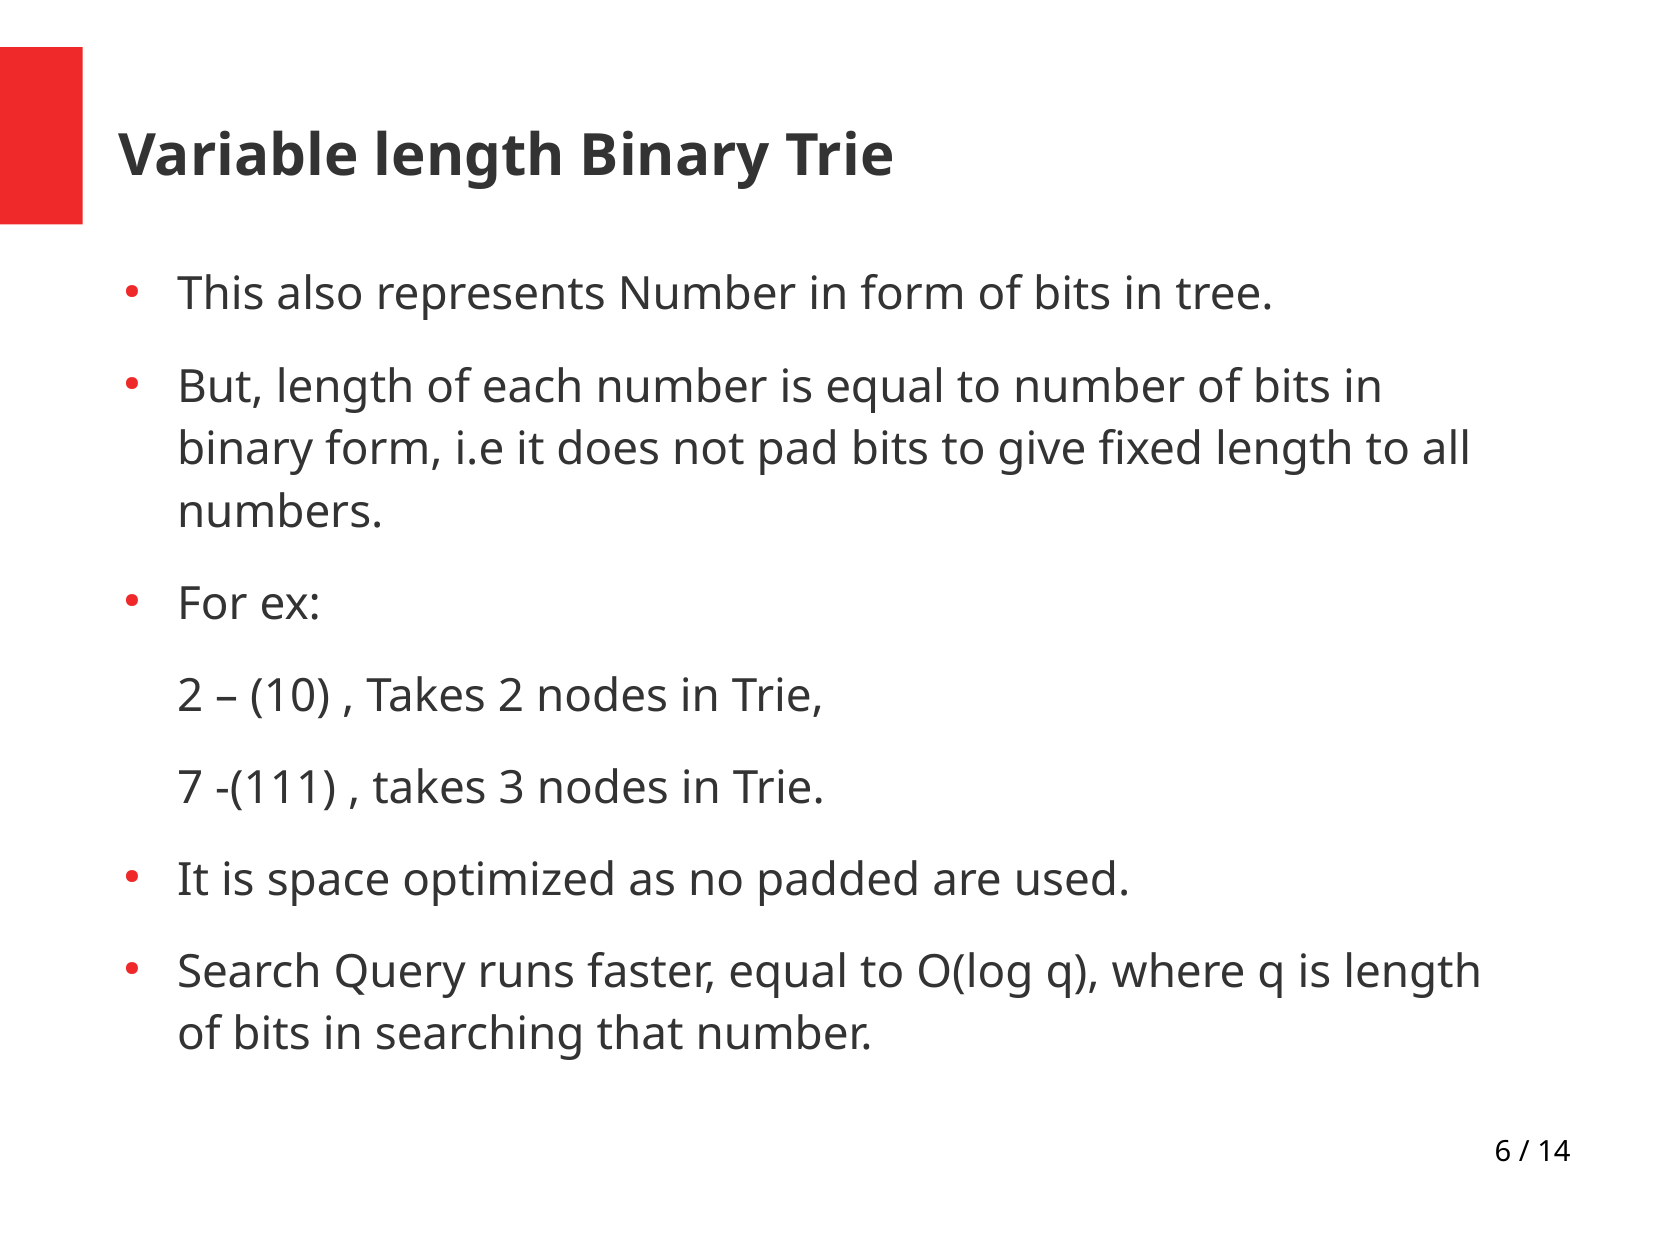

# Variable length Binary Trie
This also represents Number in form of bits in tree.
But, length of each number is equal to number of bits in binary form, i.e it does not pad bits to give fixed length to all numbers.
For ex:
2 – (10) , Takes 2 nodes in Trie,
7 -(111) , takes 3 nodes in Trie.
It is space optimized as no padded are used.
Search Query runs faster, equal to O(log q), where q is length of bits in searching that number.
6